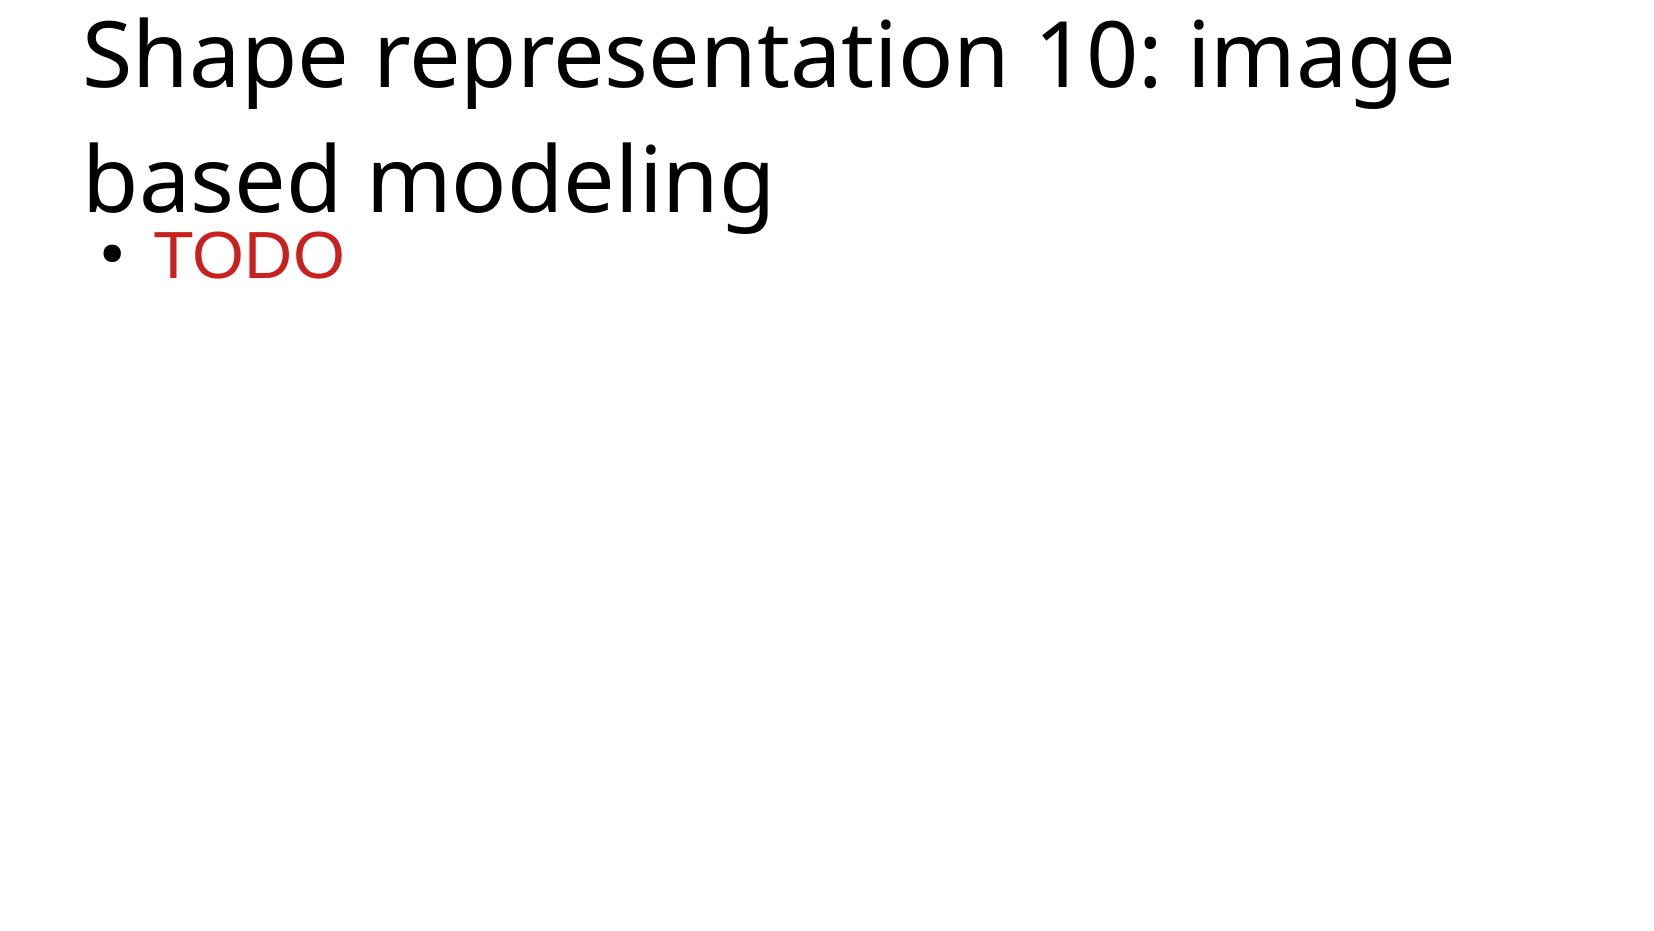

# Shape representation 10: image based modeling
TODO